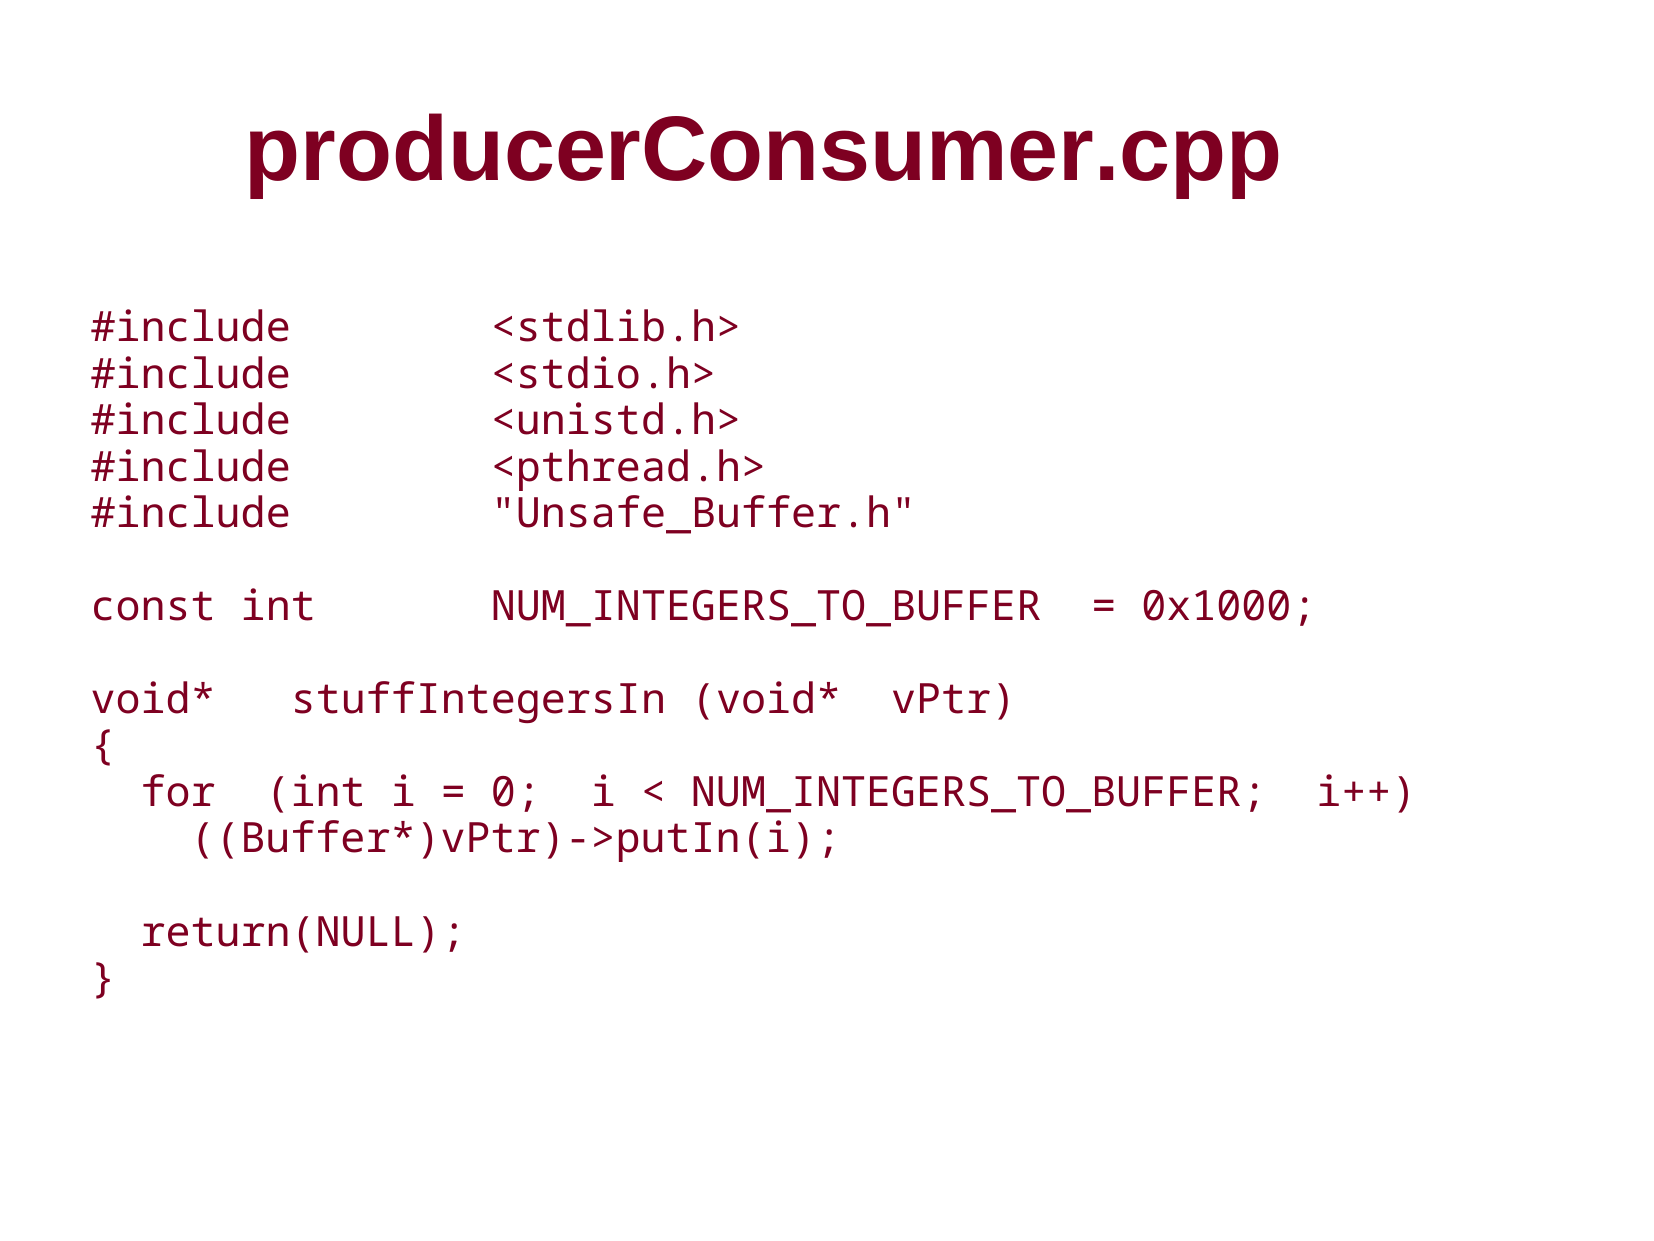

# producerConsumer.cpp
#include <stdlib.h>
#include <stdio.h>
#include <unistd.h>
#include <pthread.h>
#include "Unsafe_Buffer.h"
const int NUM_INTEGERS_TO_BUFFER = 0x1000;
void* stuffIntegersIn (void* vPtr)
{
 for (int i = 0; i < NUM_INTEGERS_TO_BUFFER; i++)
 ((Buffer*)vPtr)->putIn(i);
 return(NULL);
}